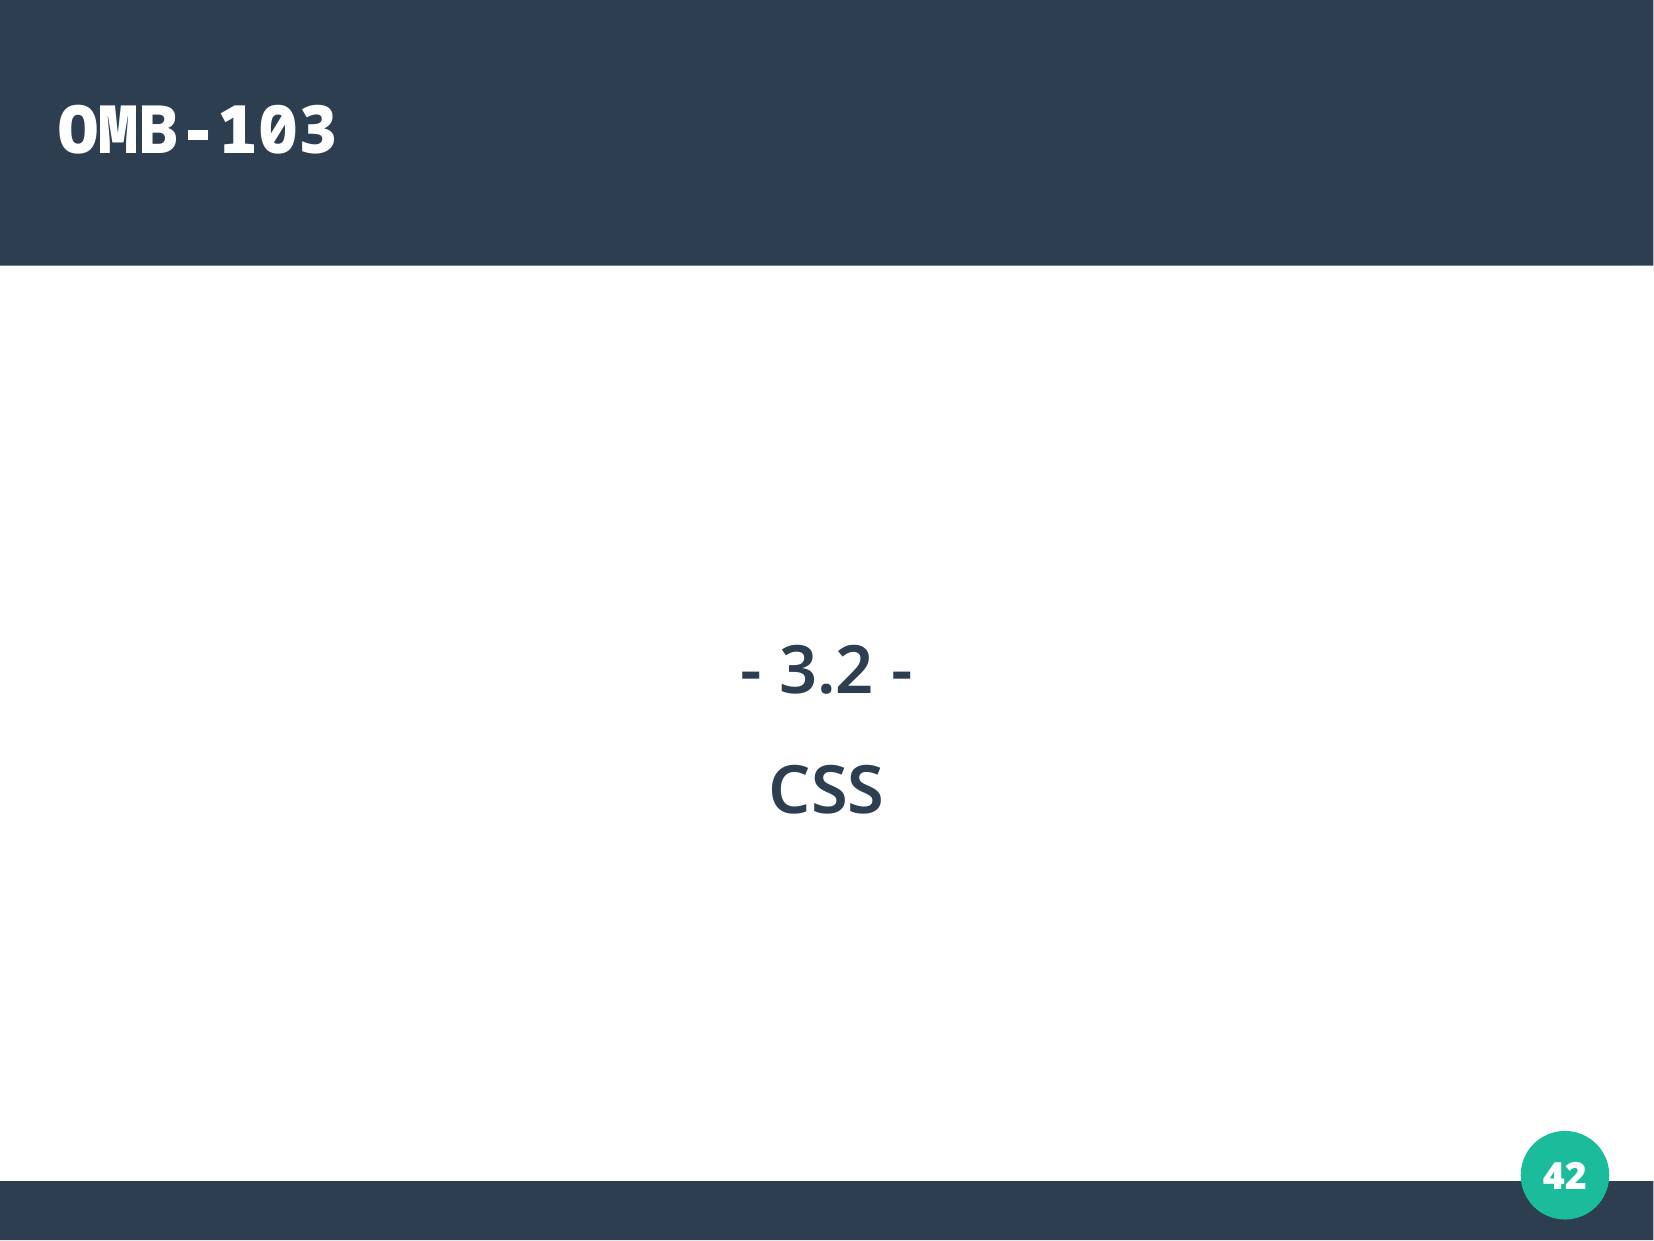

# OMB-103
- 3.2 -
CSS
42